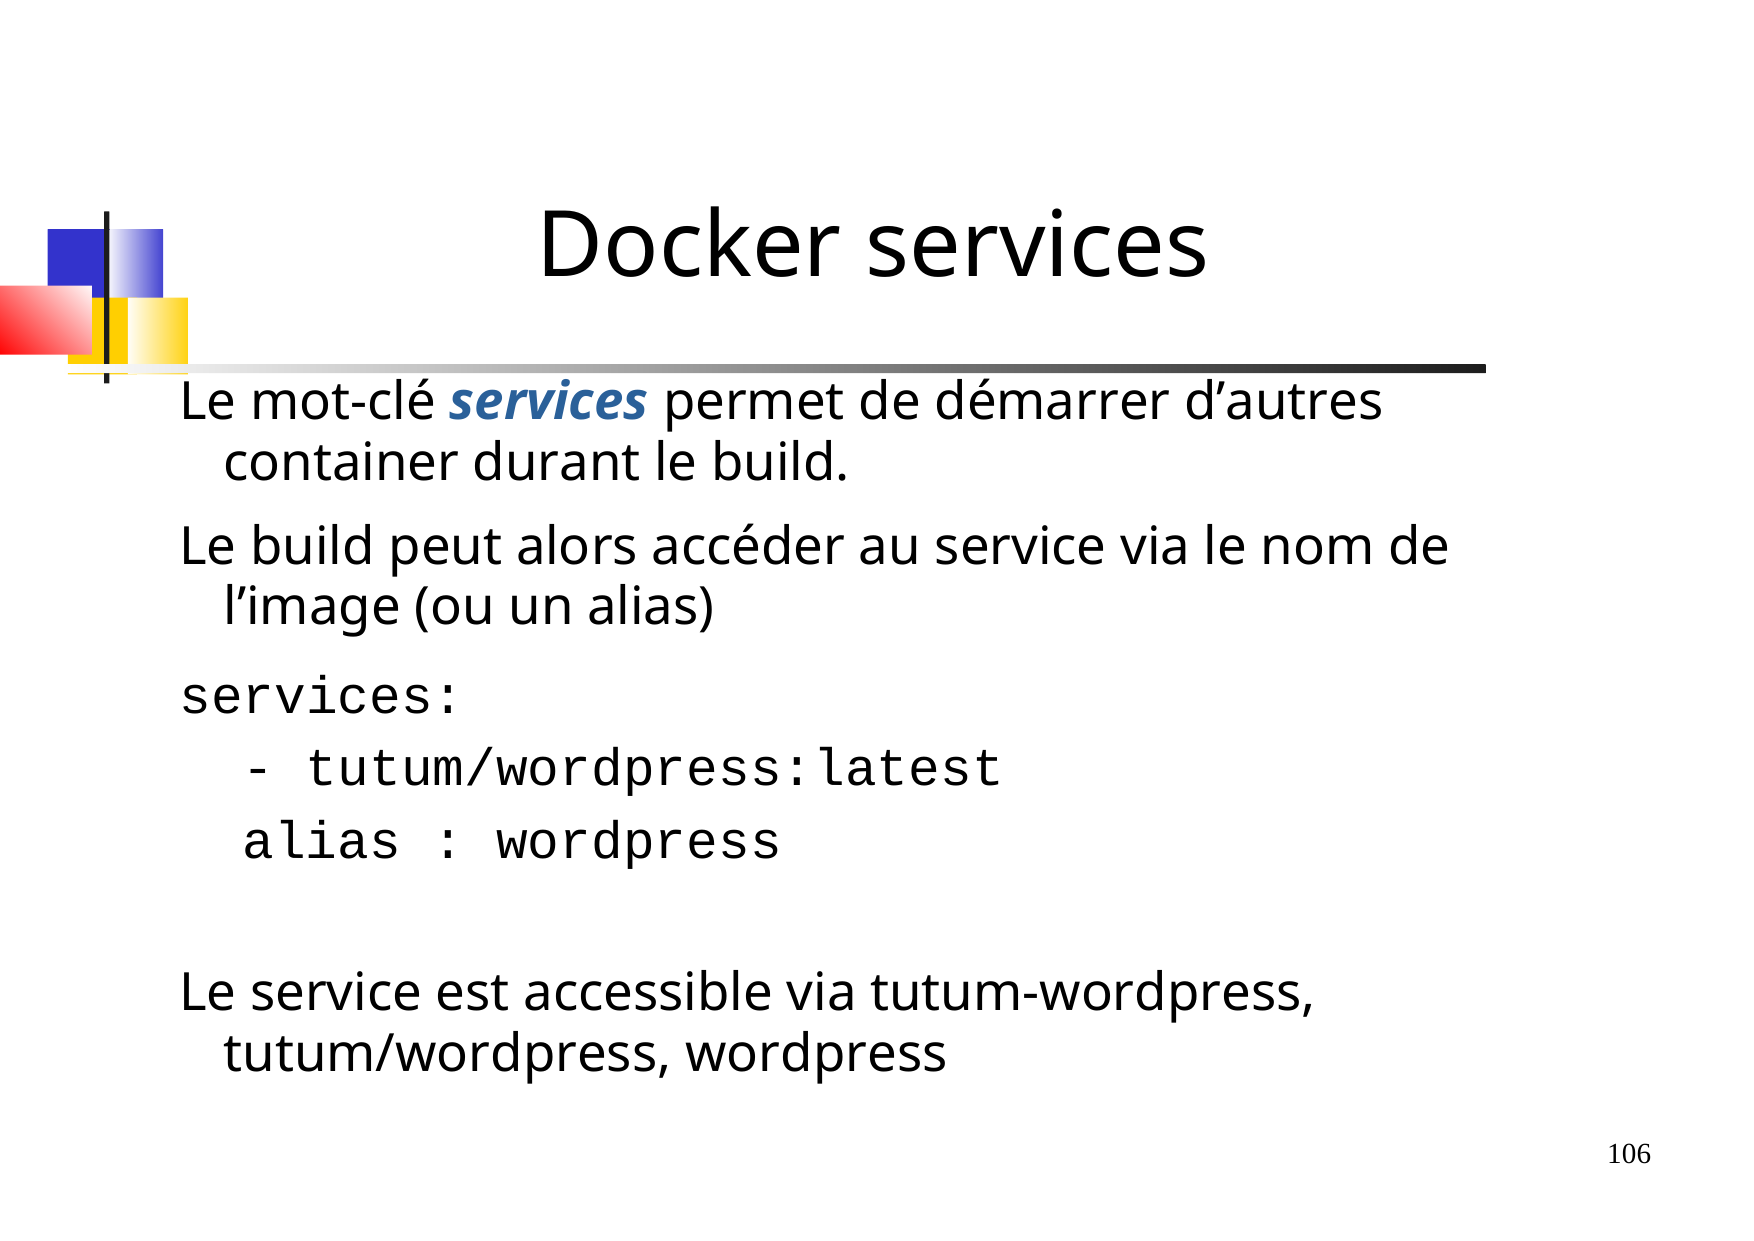

# Docker services
Le mot-clé services permet de démarrer d’autres container durant le build.
Le build peut alors accéder au service via le nom de l’image (ou un alias)
services:
 - tutum/wordpress:latest
 alias : wordpress
Le service est accessible via tutum-wordpress, tutum/wordpress, wordpress